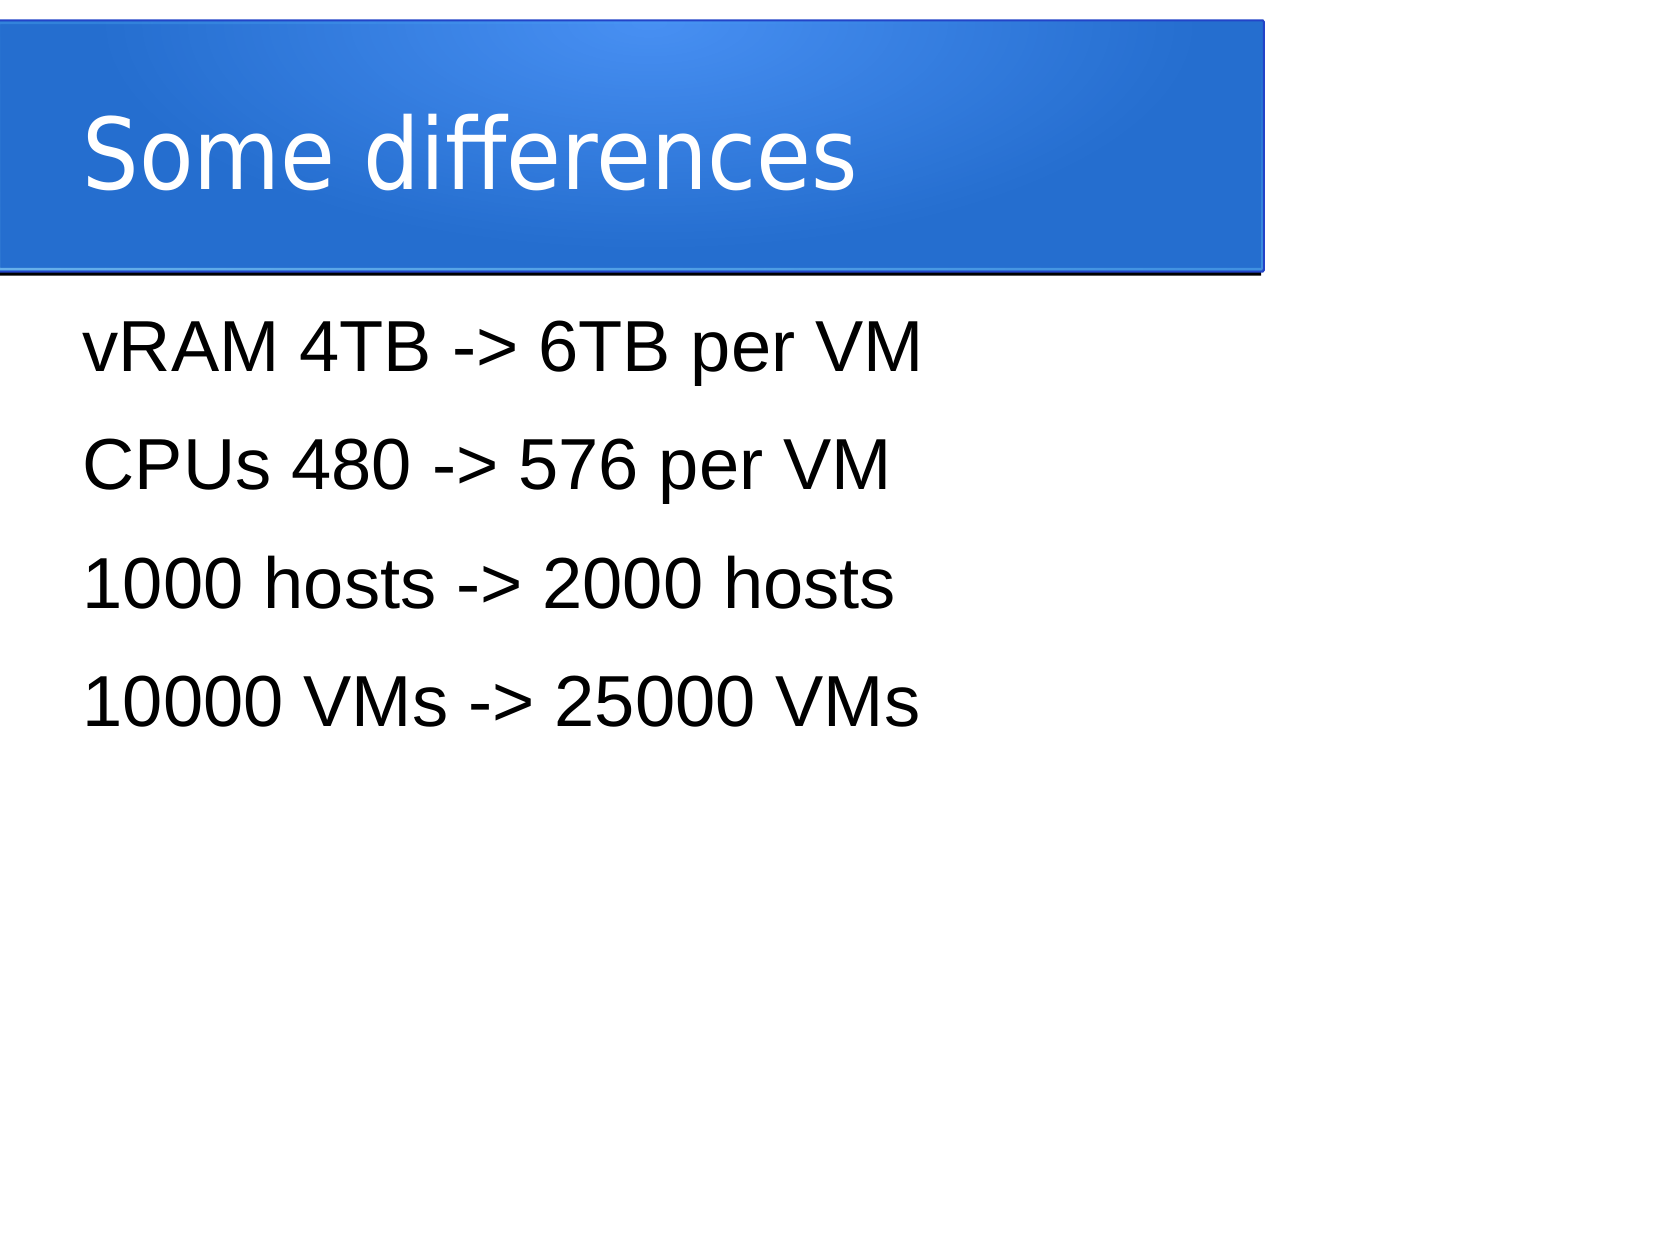

# Some differences
vRAM 4TB -> 6TB per VM
CPUs 480 -> 576 per VM
1000 hosts -> 2000 hosts
10000 VMs -> 25000 VMs